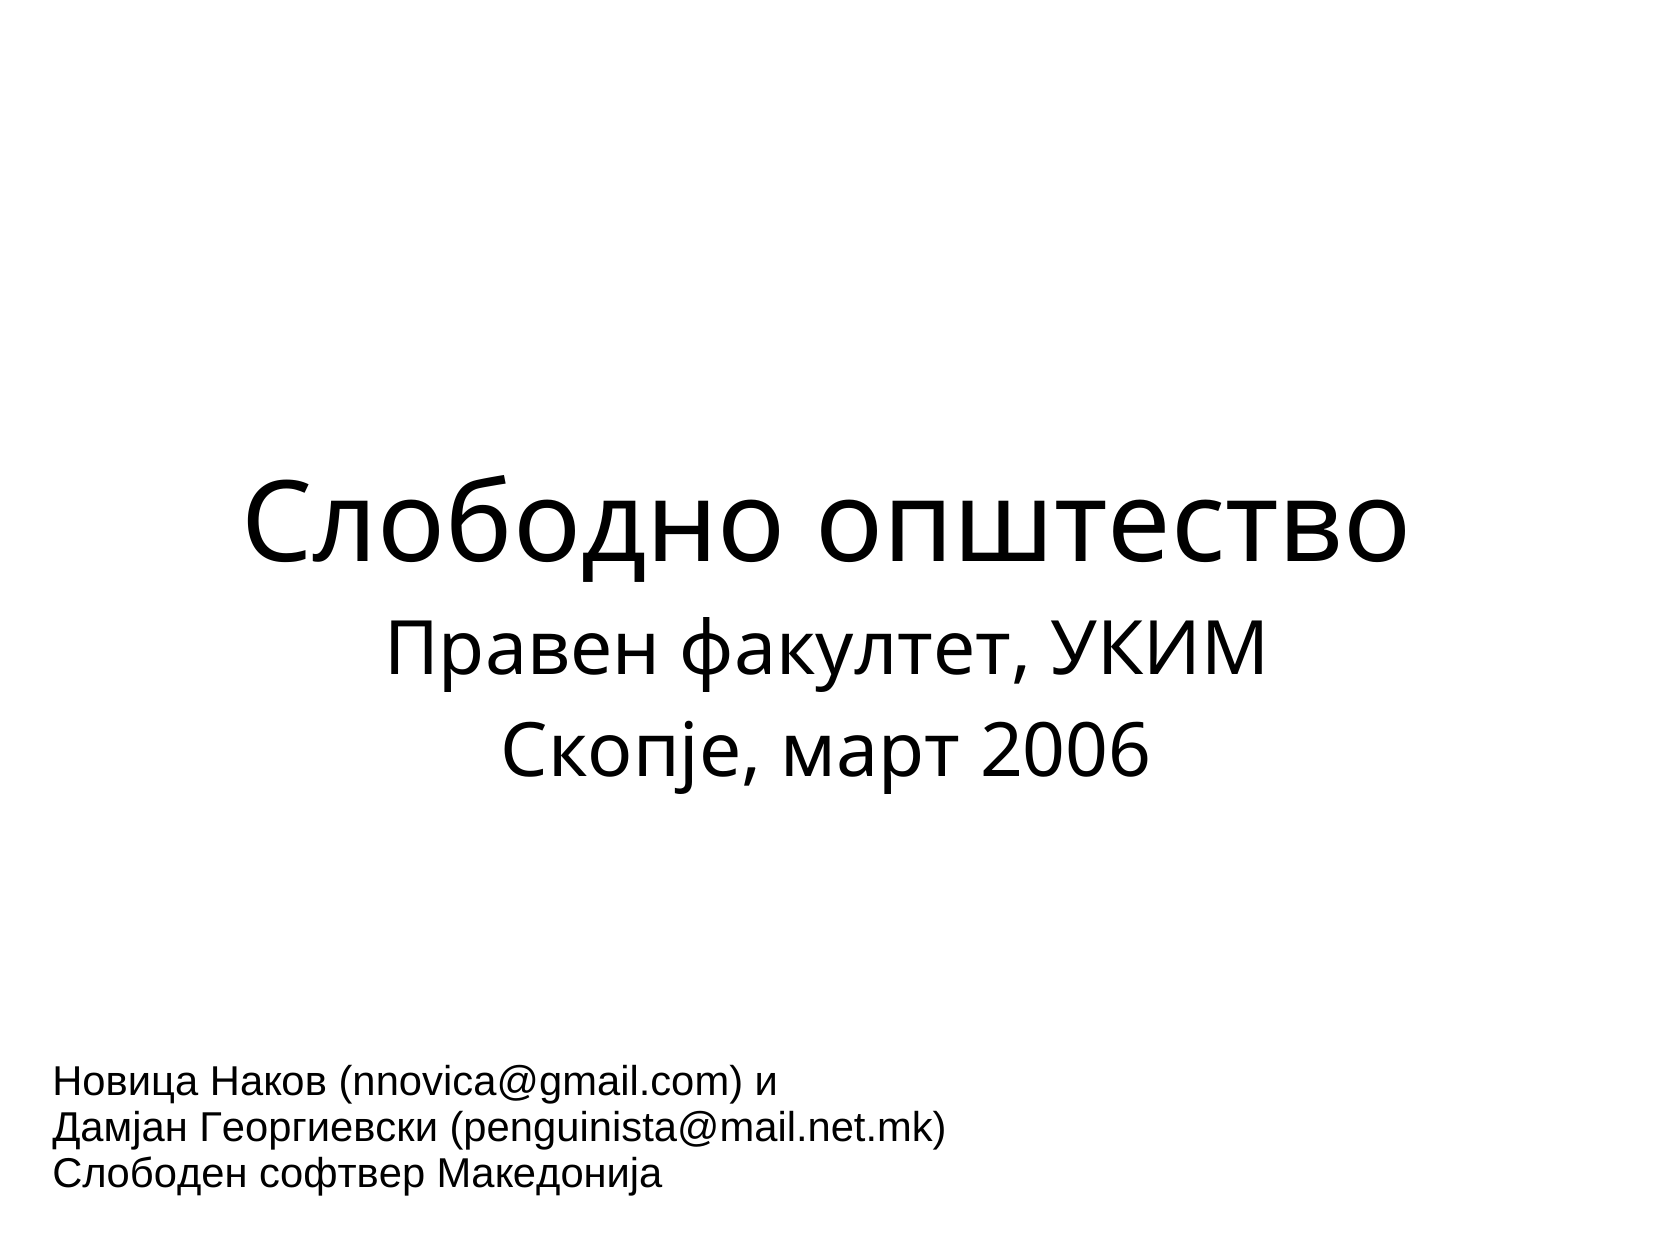

# Слободно општество
Правен факултет, УКИМ
Скопје, март 2006
Новица Наков (nnovica@gmail.com) и
Дамјан Георгиевски (penguinista@mail.net.mk)
Слободен софтвер Македонија